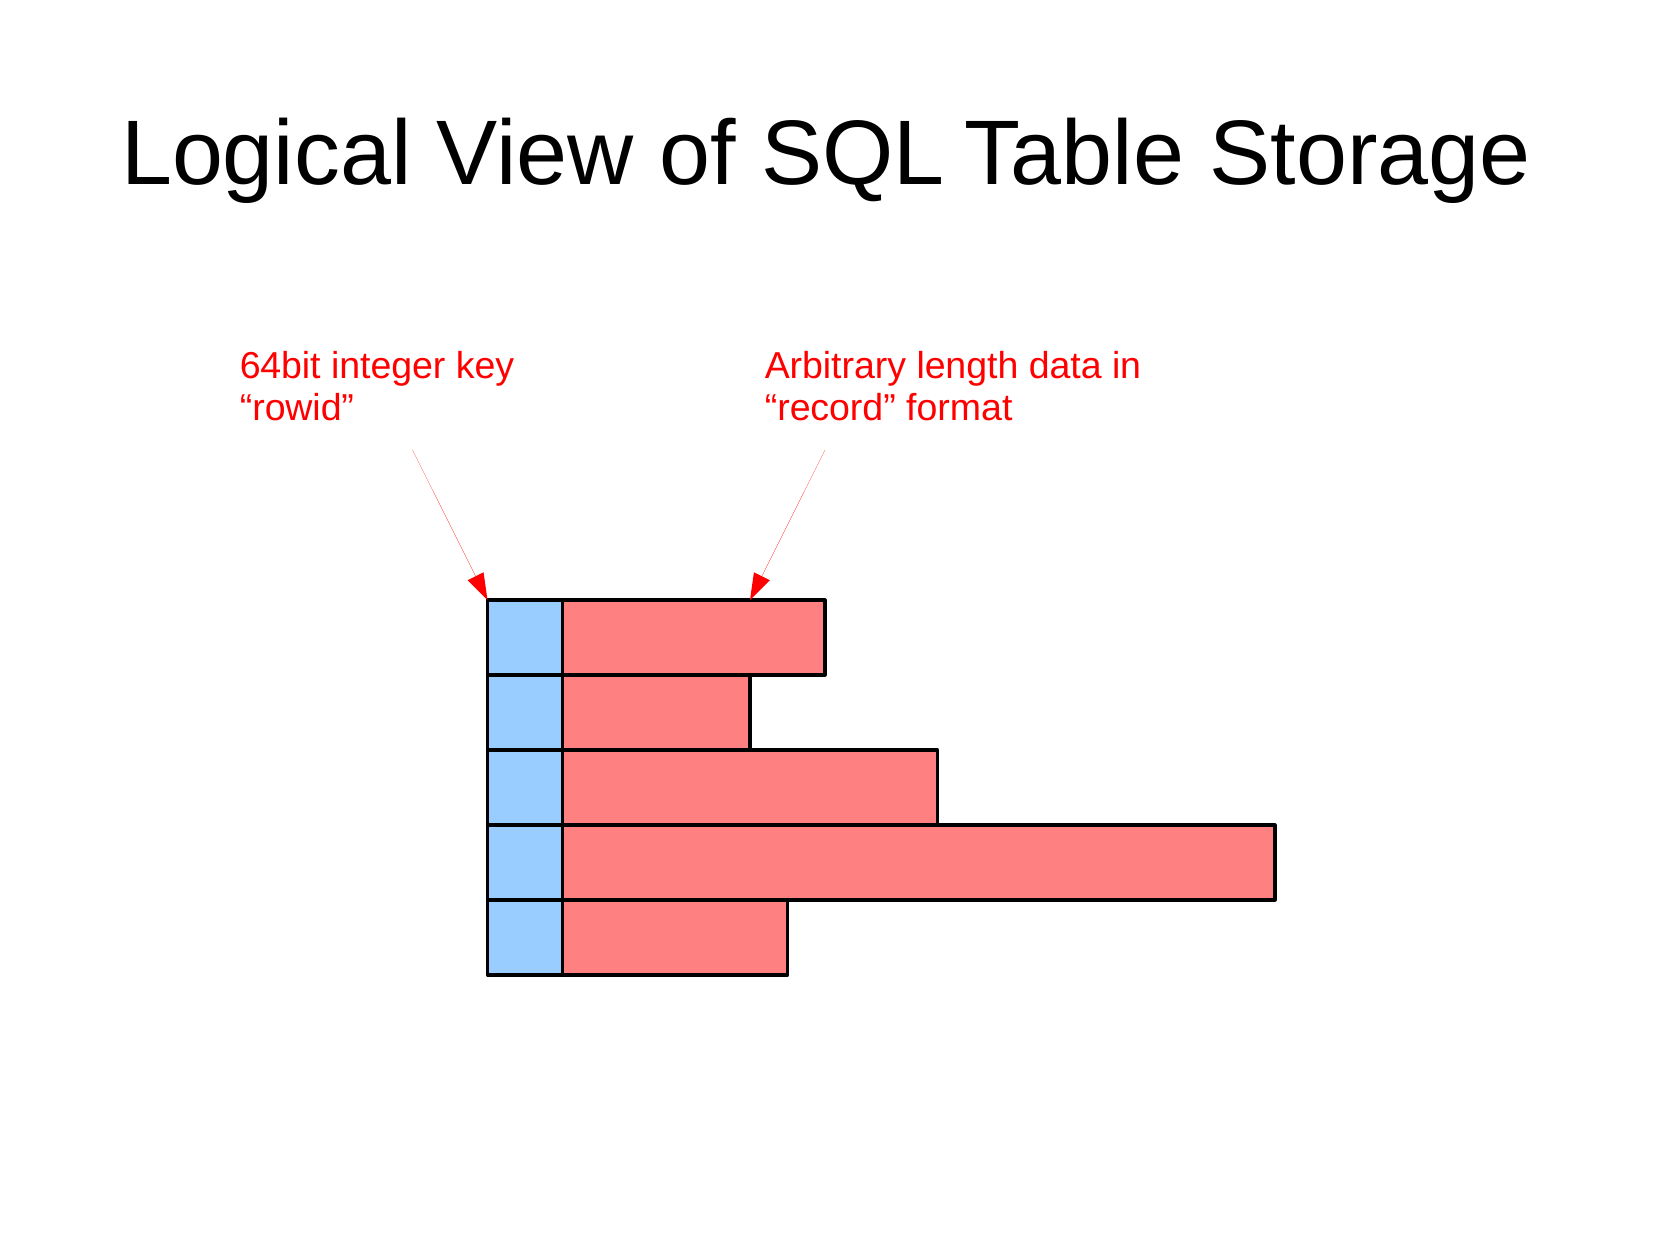

# Logical View of SQL Table Storage
64bit integer key
“rowid”
Arbitrary length data in
“record” format